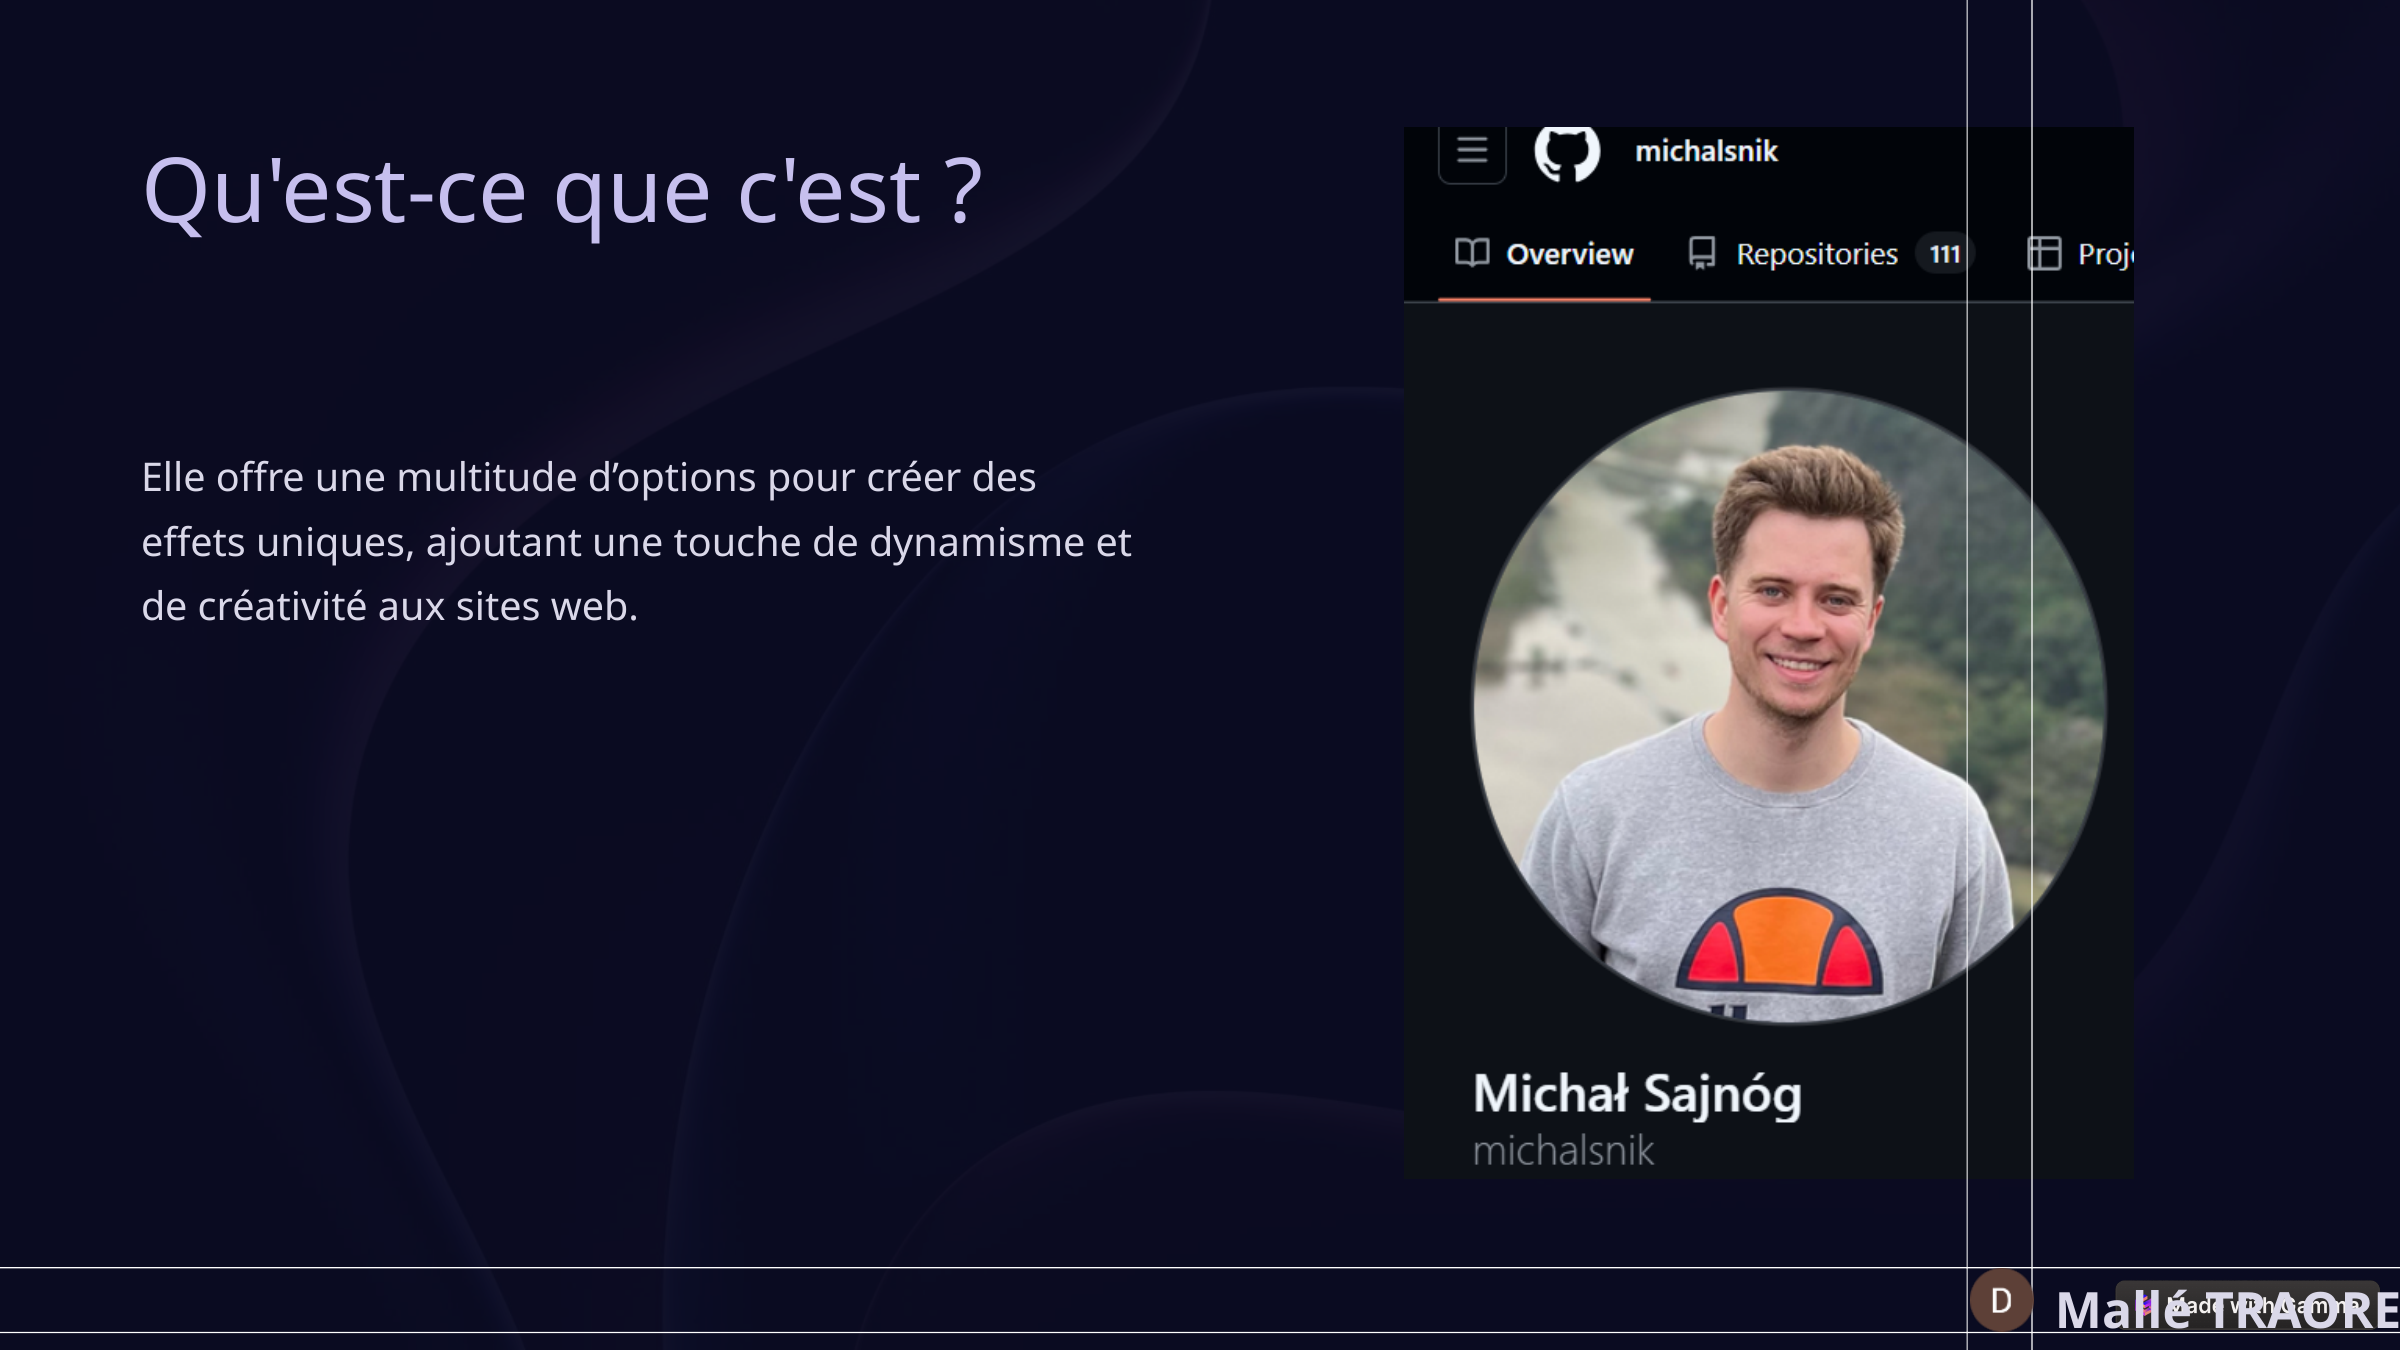

Qu'est-ce que c'est ?
Elle offre une multitude d’options pour créer des effets uniques, ajoutant une touche de dynamisme et de créativité aux sites web.
Mallé TRAORE